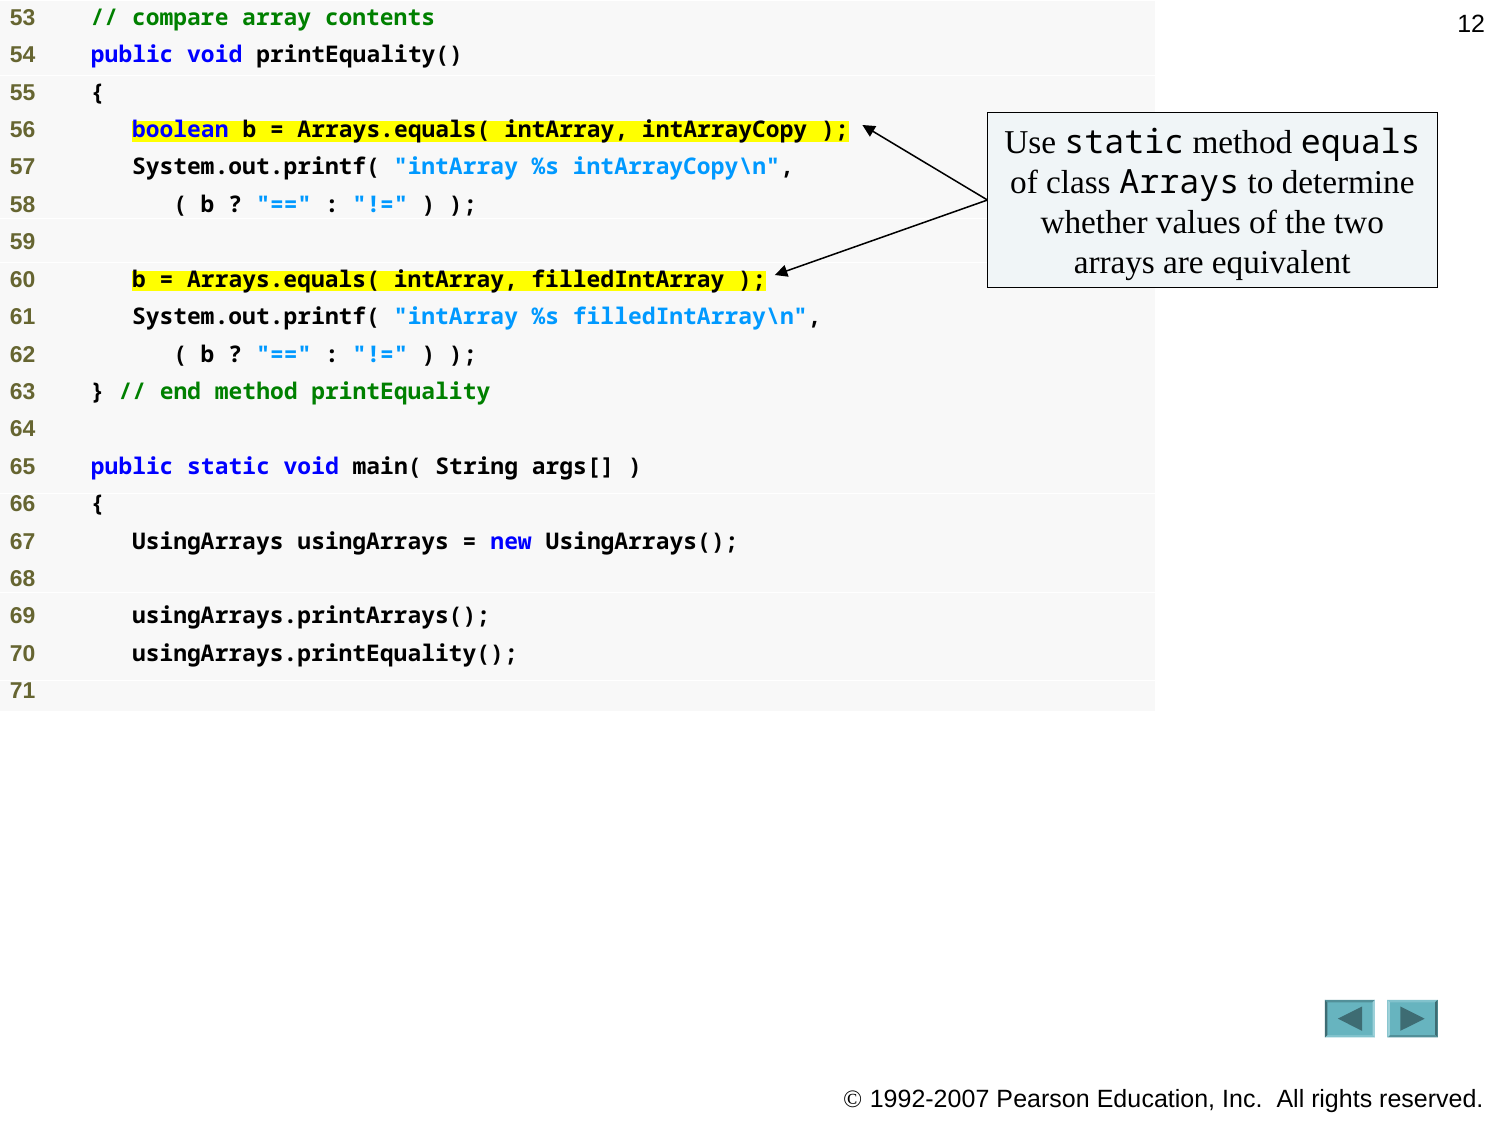

#
Use static method equals of class Arrays to determine whether values of the two arrays are equivalent